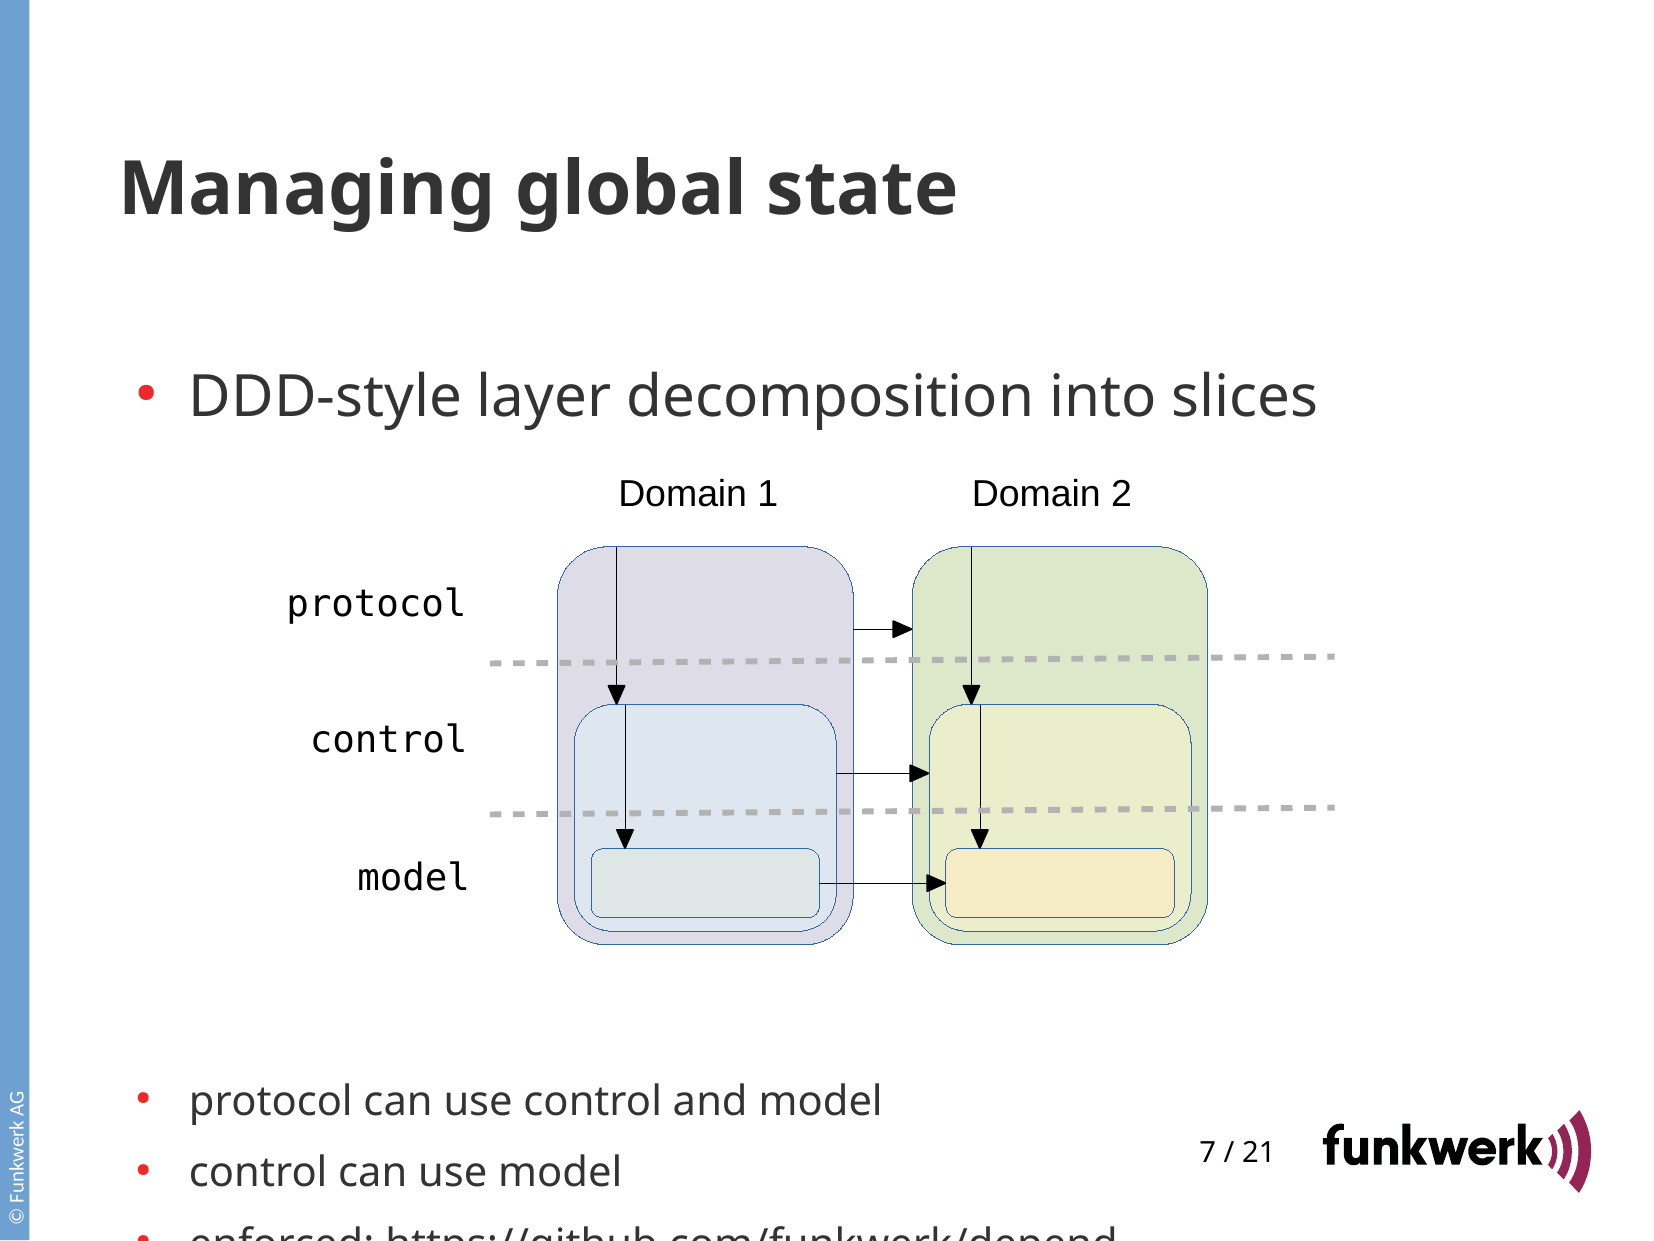

# Managing global state
DDD-style layer decomposition into slices
protocol can use control and model
control can use model
enforced: https://github.com/funkwerk/depend
Domain 1
Domain 2
protocol
control
model
7